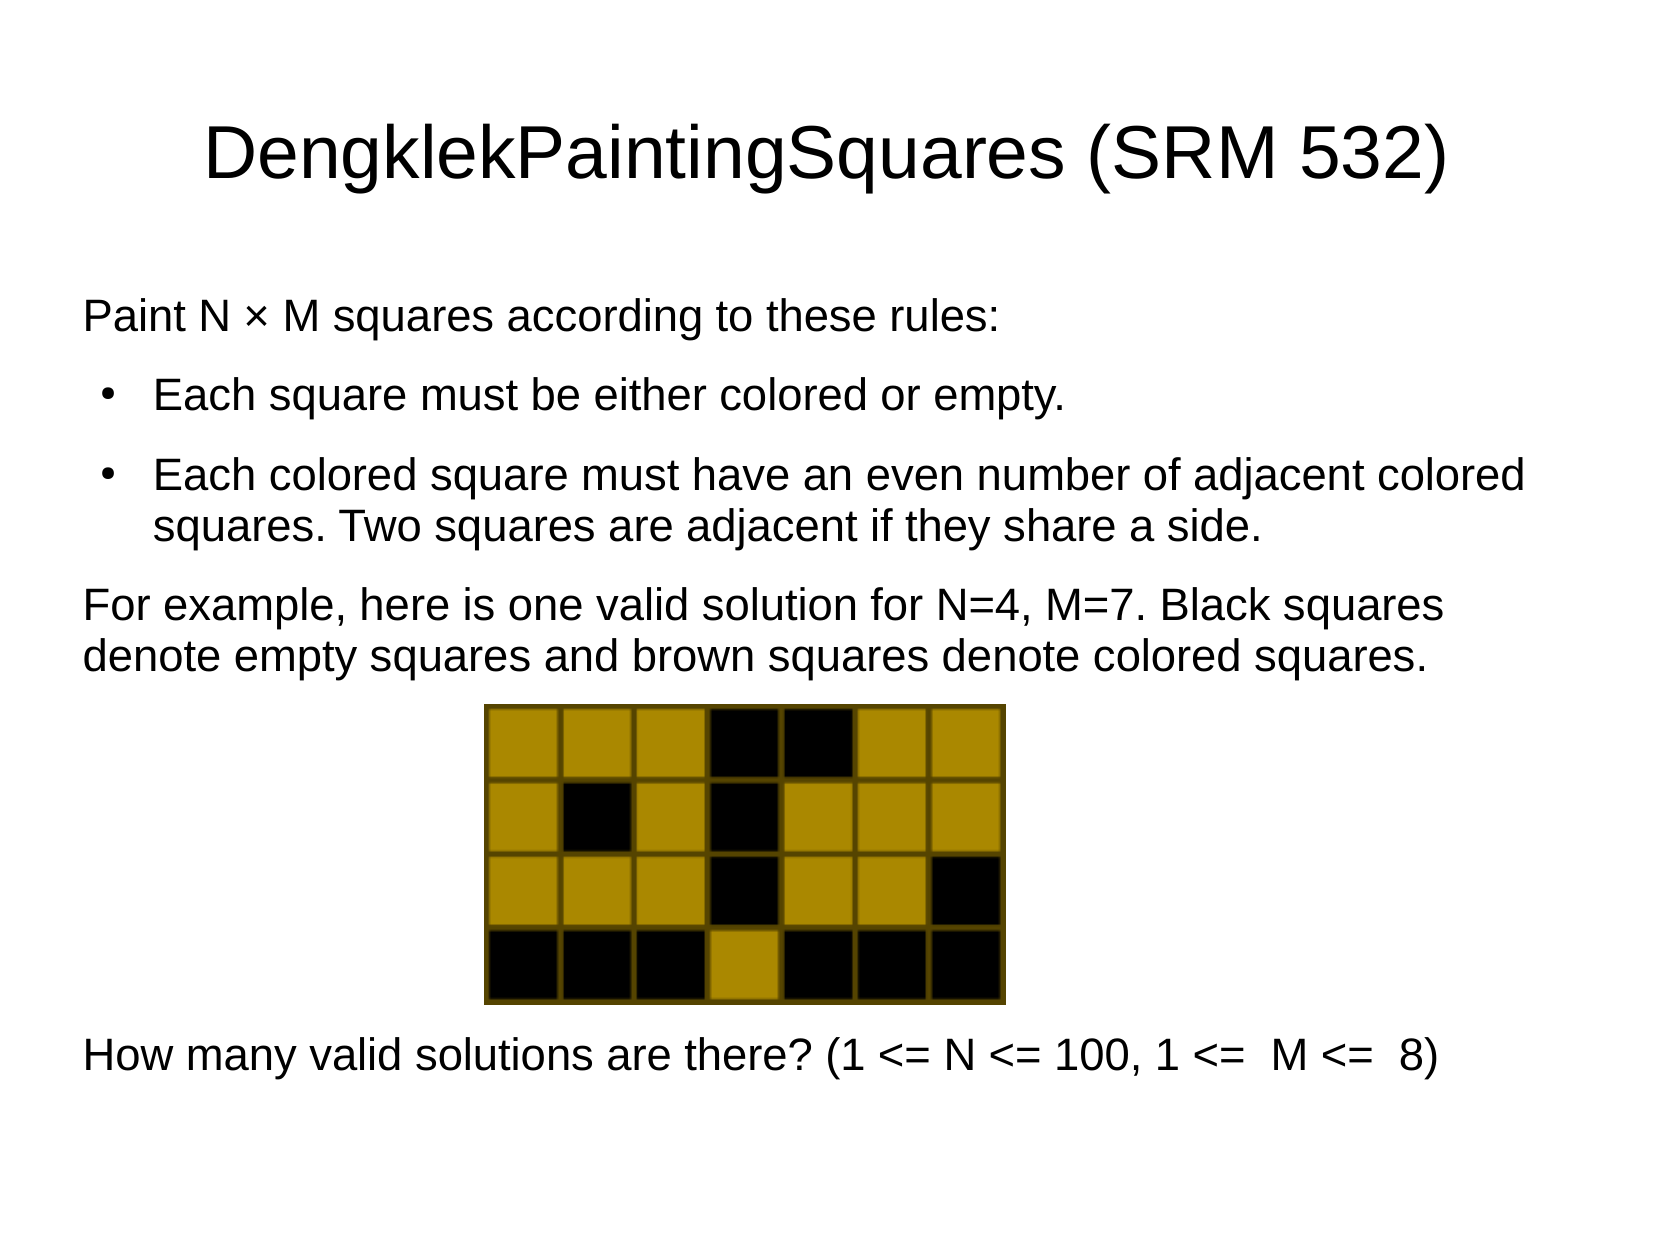

# DengklekPaintingSquares (SRM 532)
Paint N × M squares according to these rules:
Each square must be either colored or empty.
Each colored square must have an even number of adjacent colored squares. Two squares are adjacent if they share a side.
For example, here is one valid solution for N=4, M=7. Black squares denote empty squares and brown squares denote colored squares.
How many valid solutions are there? (1 <= N <= 100, 1 <= M <= 8)